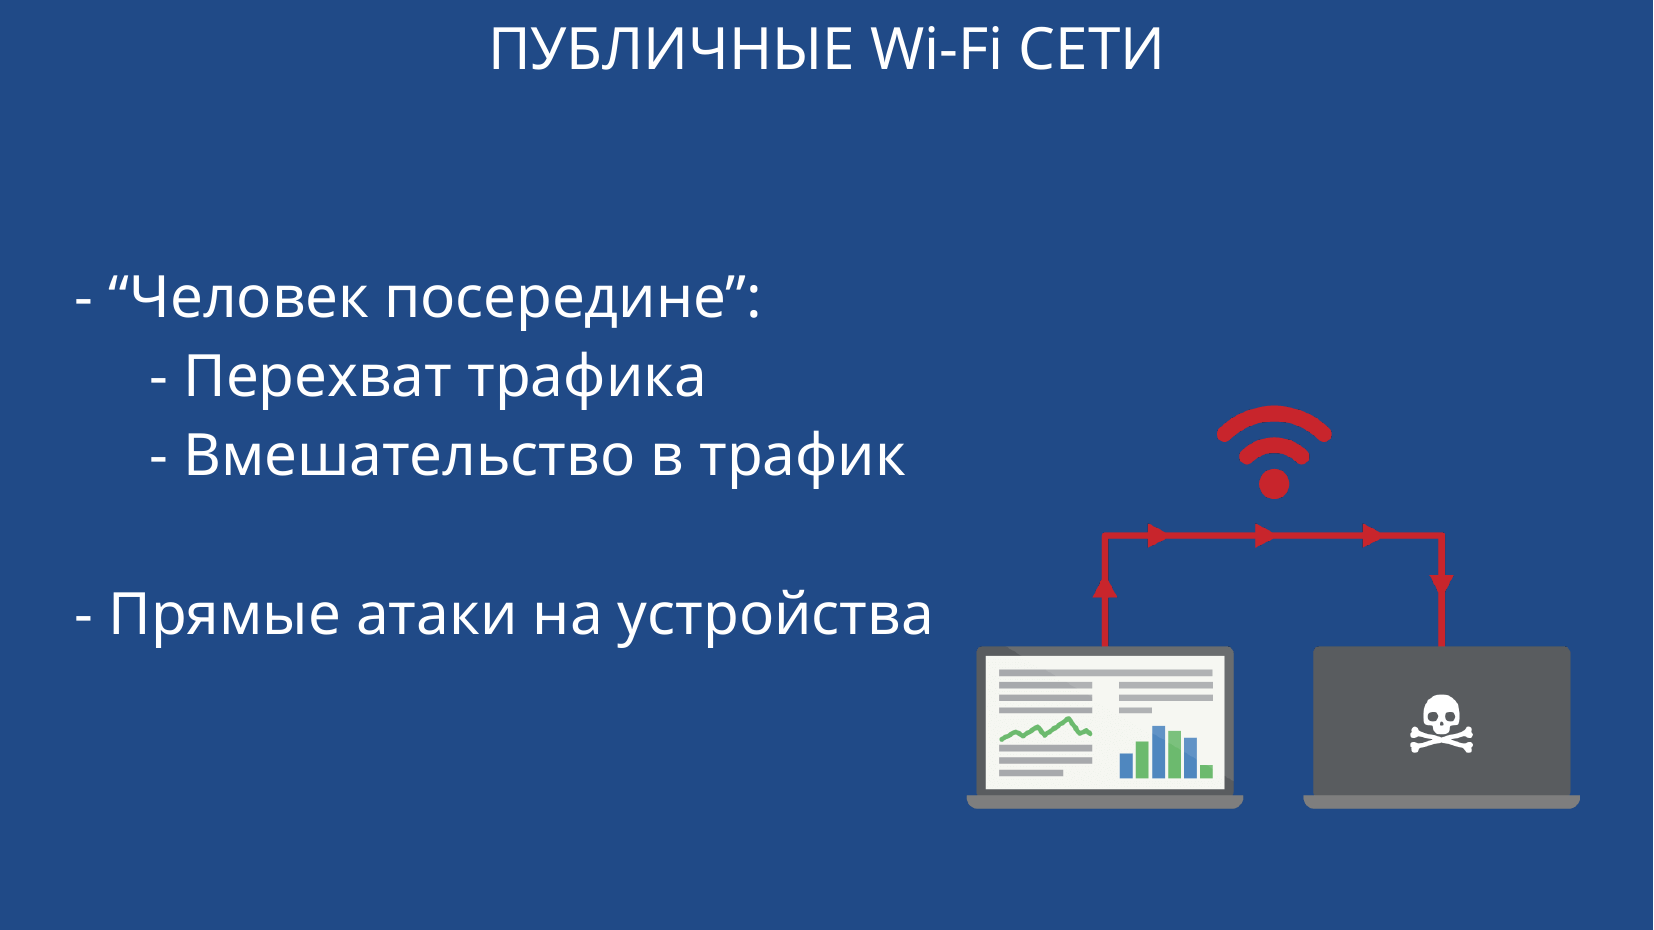

ПУБЛИЧНЫЕ Wi-Fi СЕТИ
- “Человек посередине”:
	- Перехват трафика
	- Вмешательство в трафик
- Прямые атаки на устройства